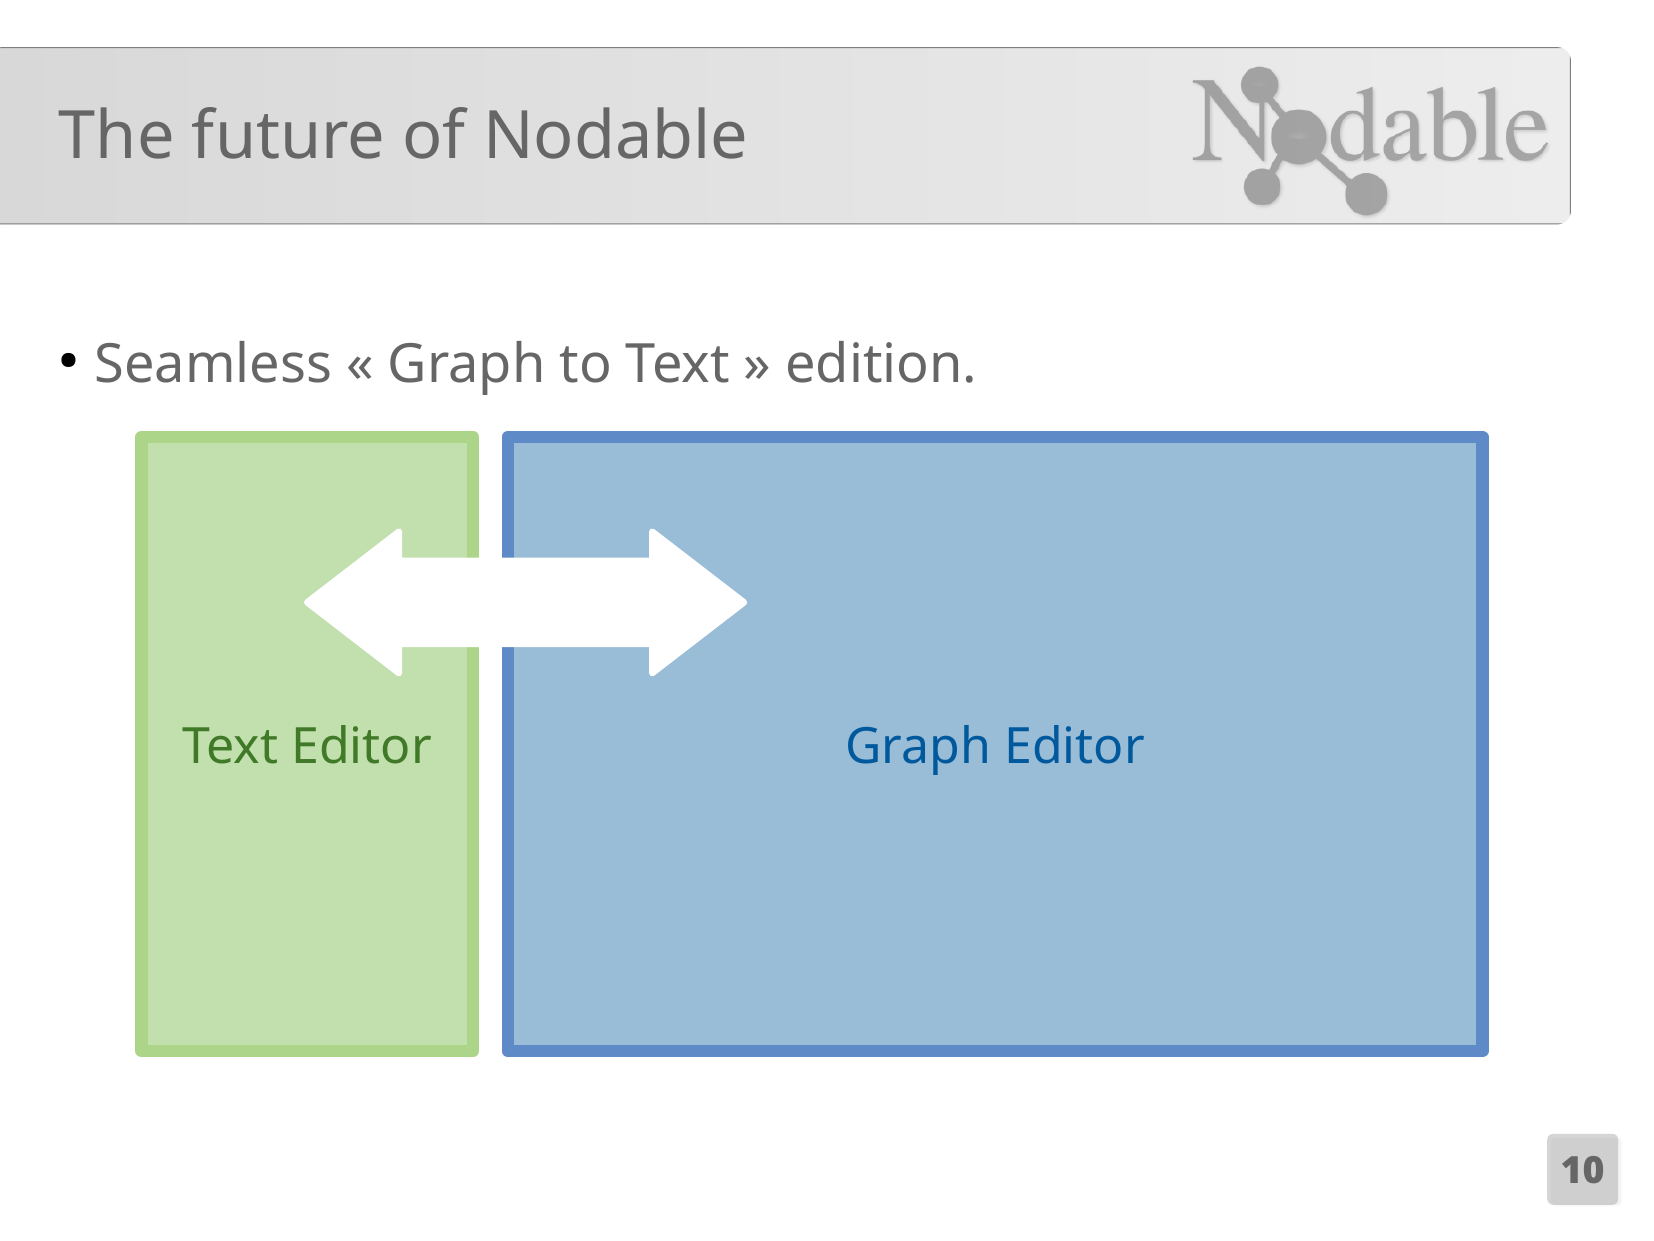

# The future of Nodable
Seamless « Graph to Text » edition.
Text Editor
Graph Editor
10